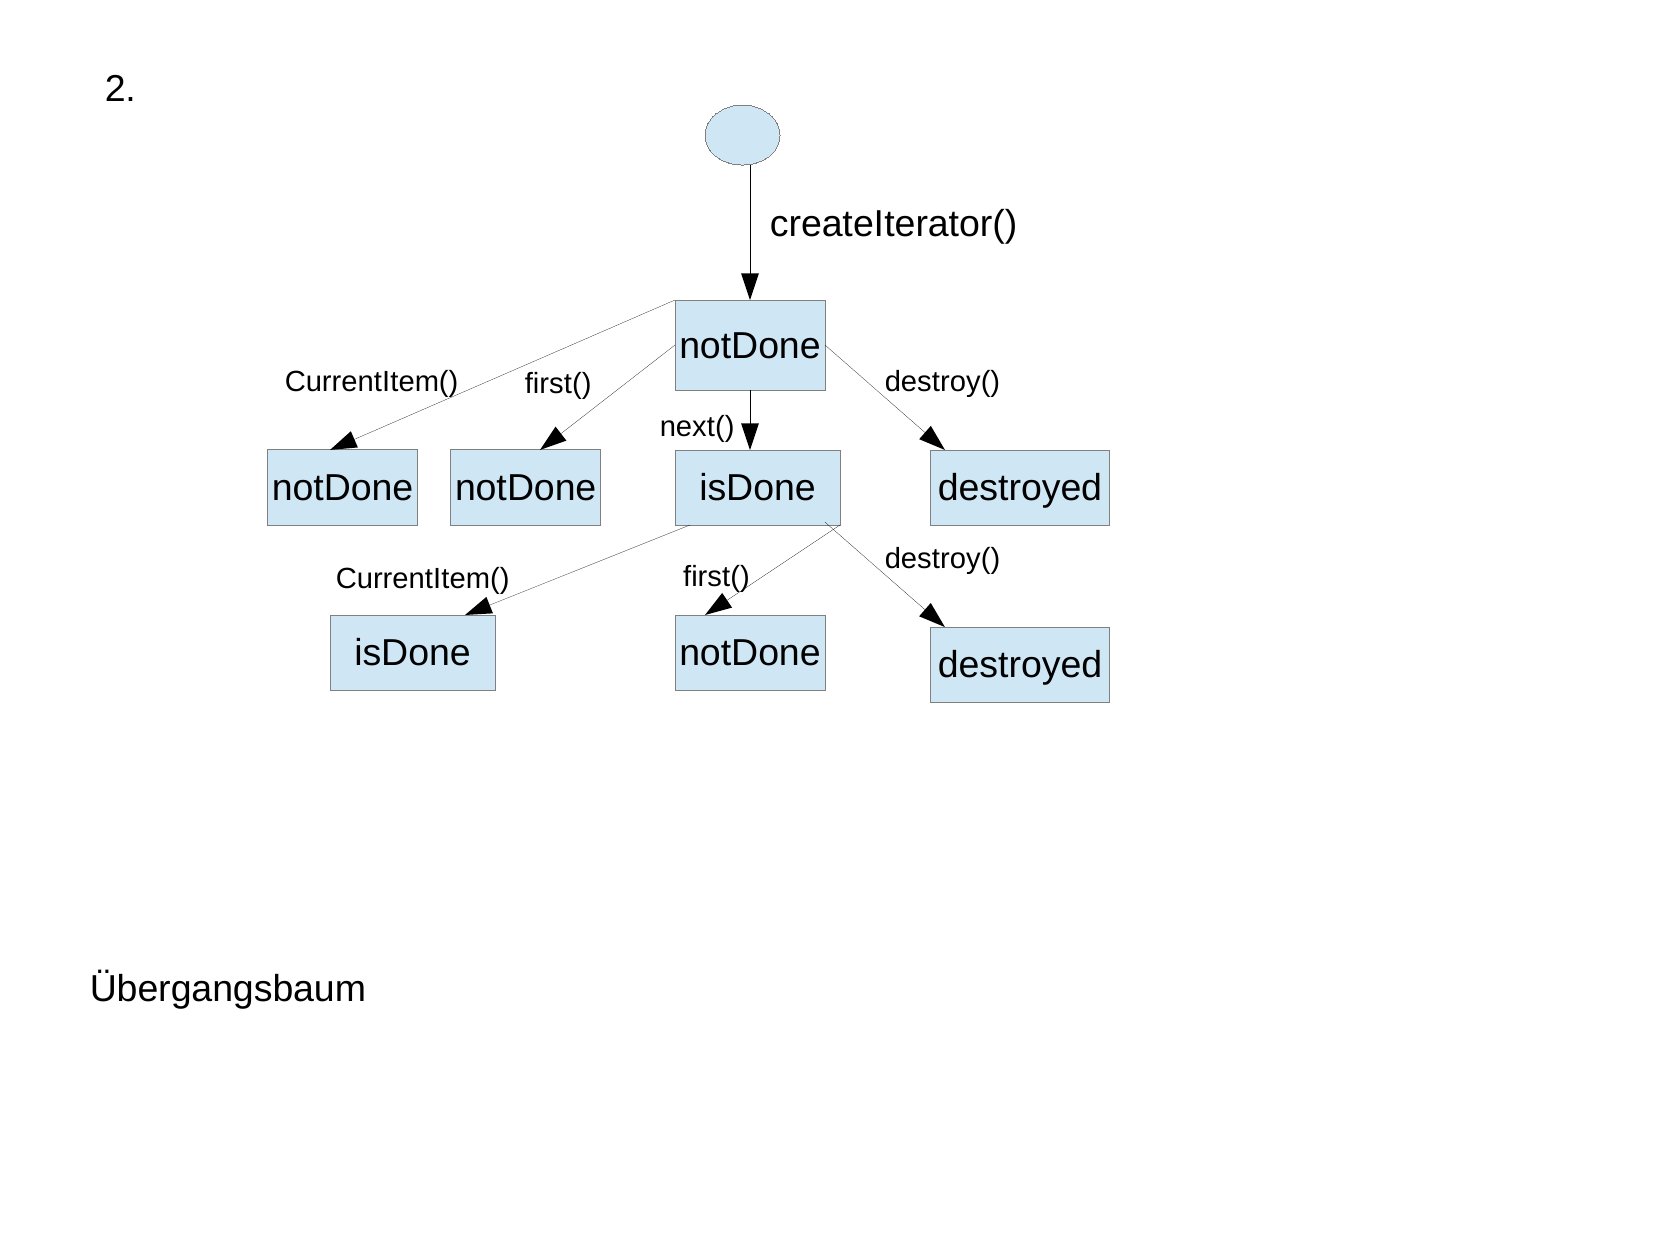

2.
createIterator()
notDone
CurrentItem()
destroy()
first()
next()
notDone
notDone
isDone
destroyed
destroy()
first()
CurrentItem()
isDone
notDone
destroyed
Übergangsbaum